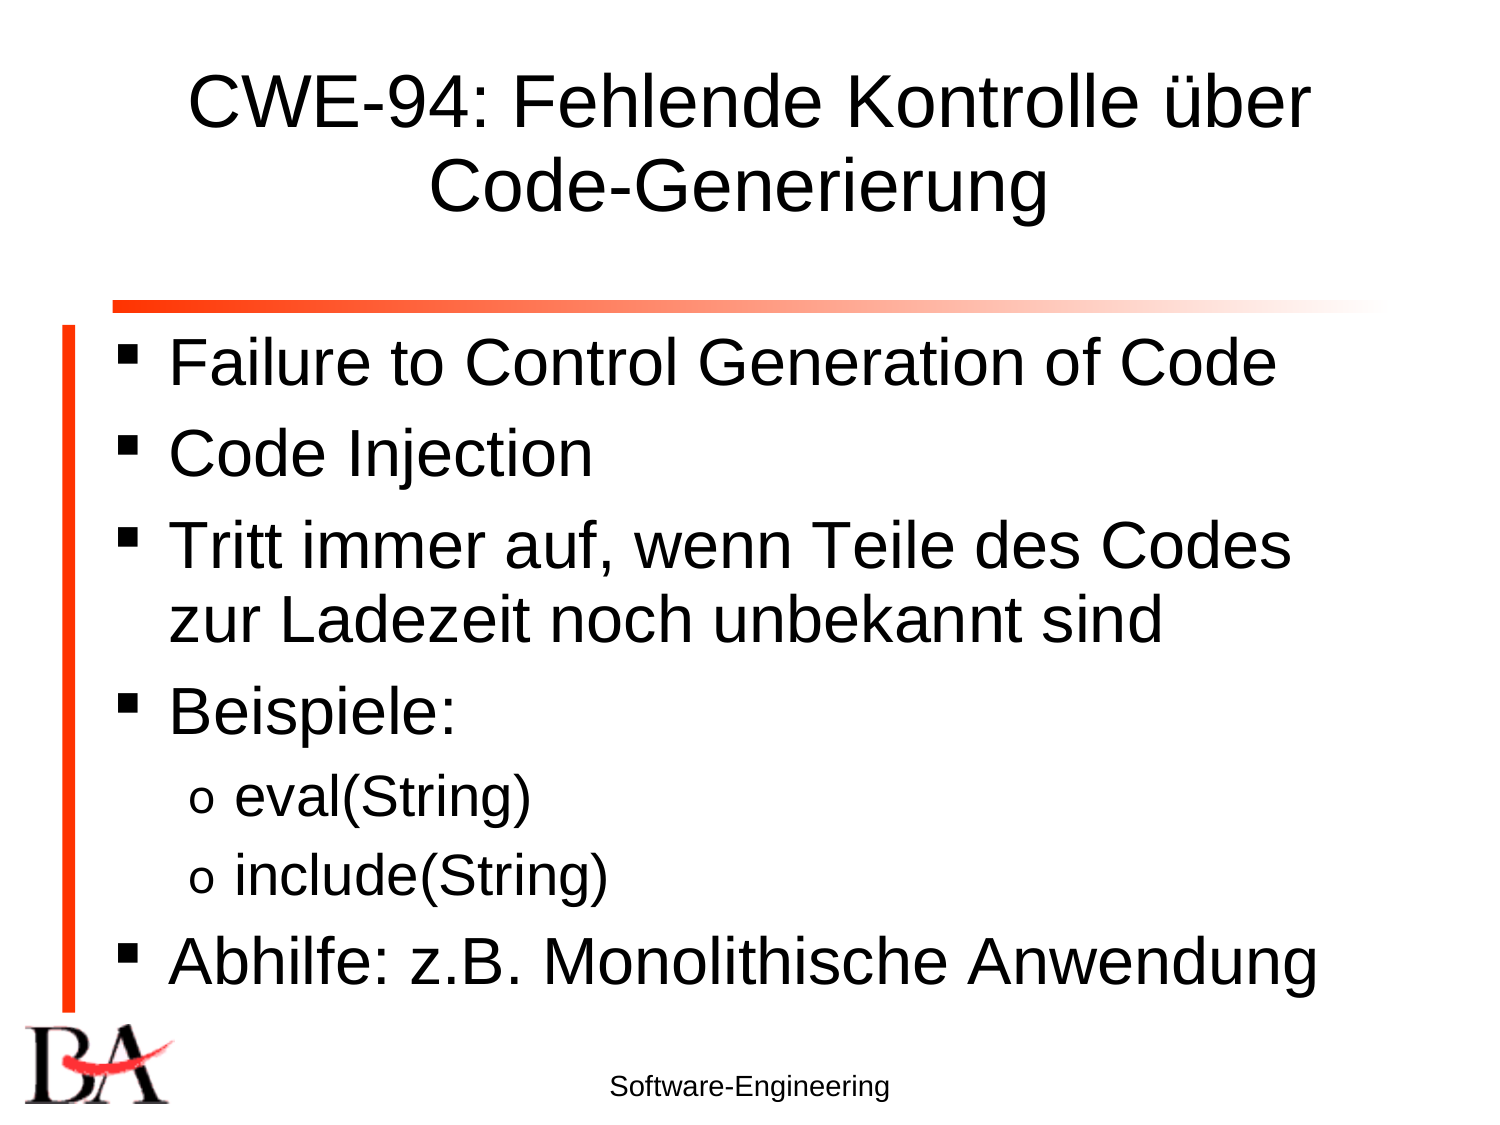

# CWE-94: Fehlende Kontrolle über Code-Generierung
Failure to Control Generation of Code
Code Injection
Tritt immer auf, wenn Teile des Codes zur Ladezeit noch unbekannt sind
Beispiele:
eval(String)
include(String)
Abhilfe: z.B. Monolithische Anwendung